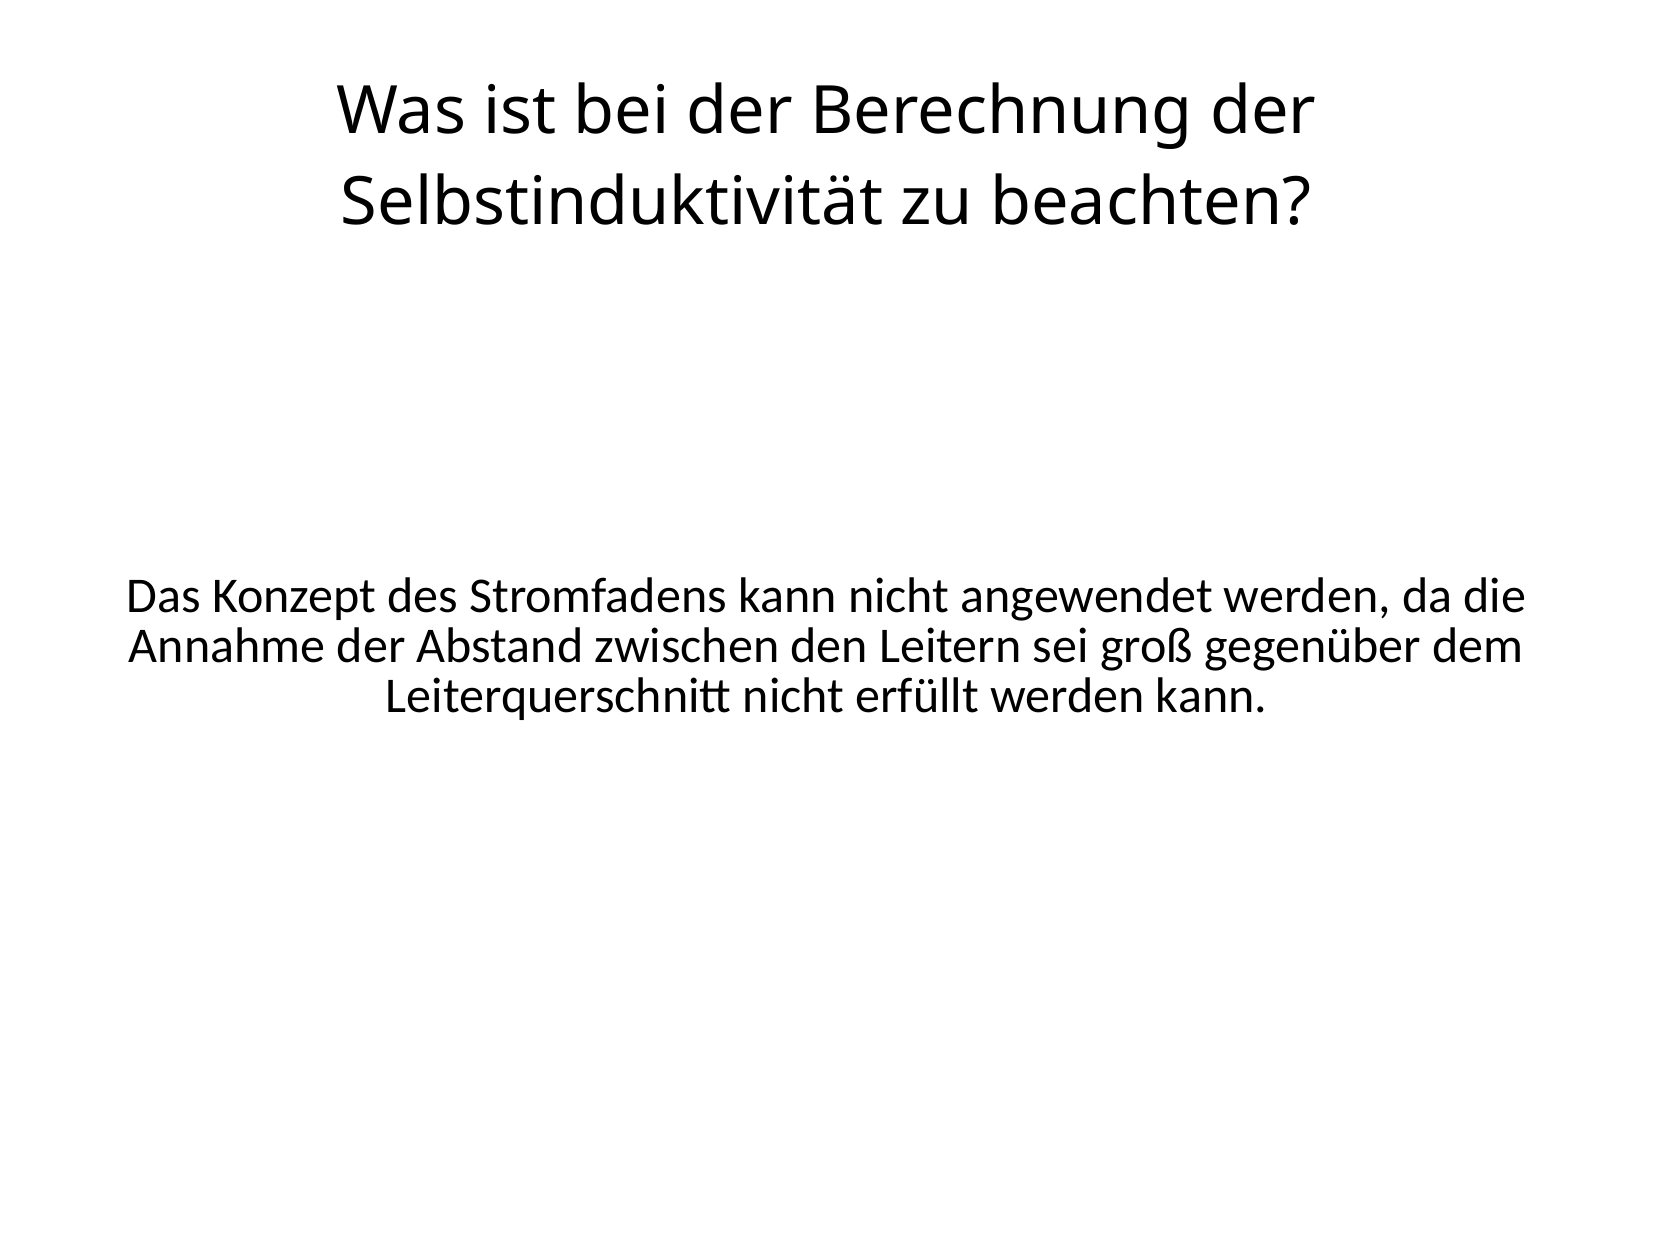

# Was ist bei der Berechnung der Selbstinduktivität zu beachten?
Das Konzept des Stromfadens kann nicht angewendet werden, da die Annahme der Abstand zwischen den Leitern sei groß gegenüber dem Leiterquerschnitt nicht erfüllt werden kann.